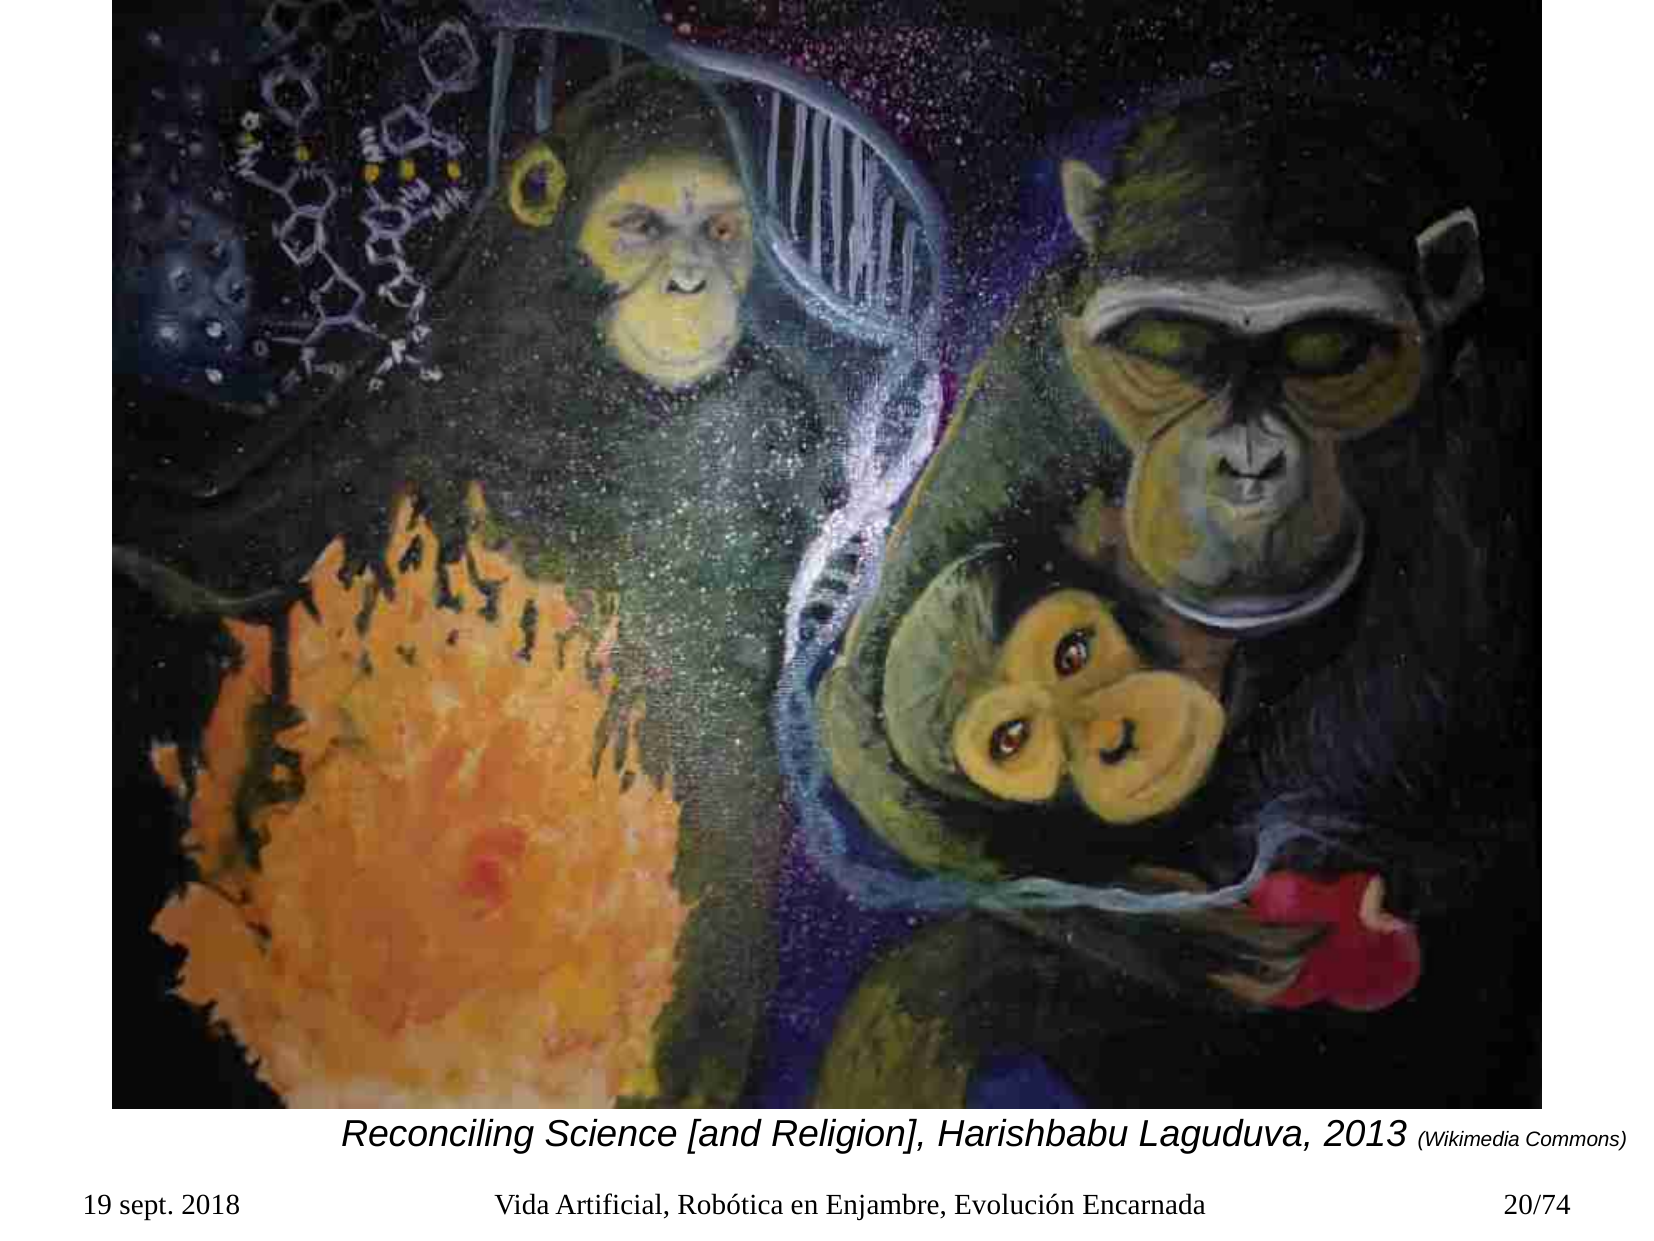

Reconciling Science [and Religion], Harishbabu Laguduva, 2013 (Wikimedia Commons)
19 sept. 2018
Vida Artificial, Robótica en Enjambre, Evolución Encarnada
20